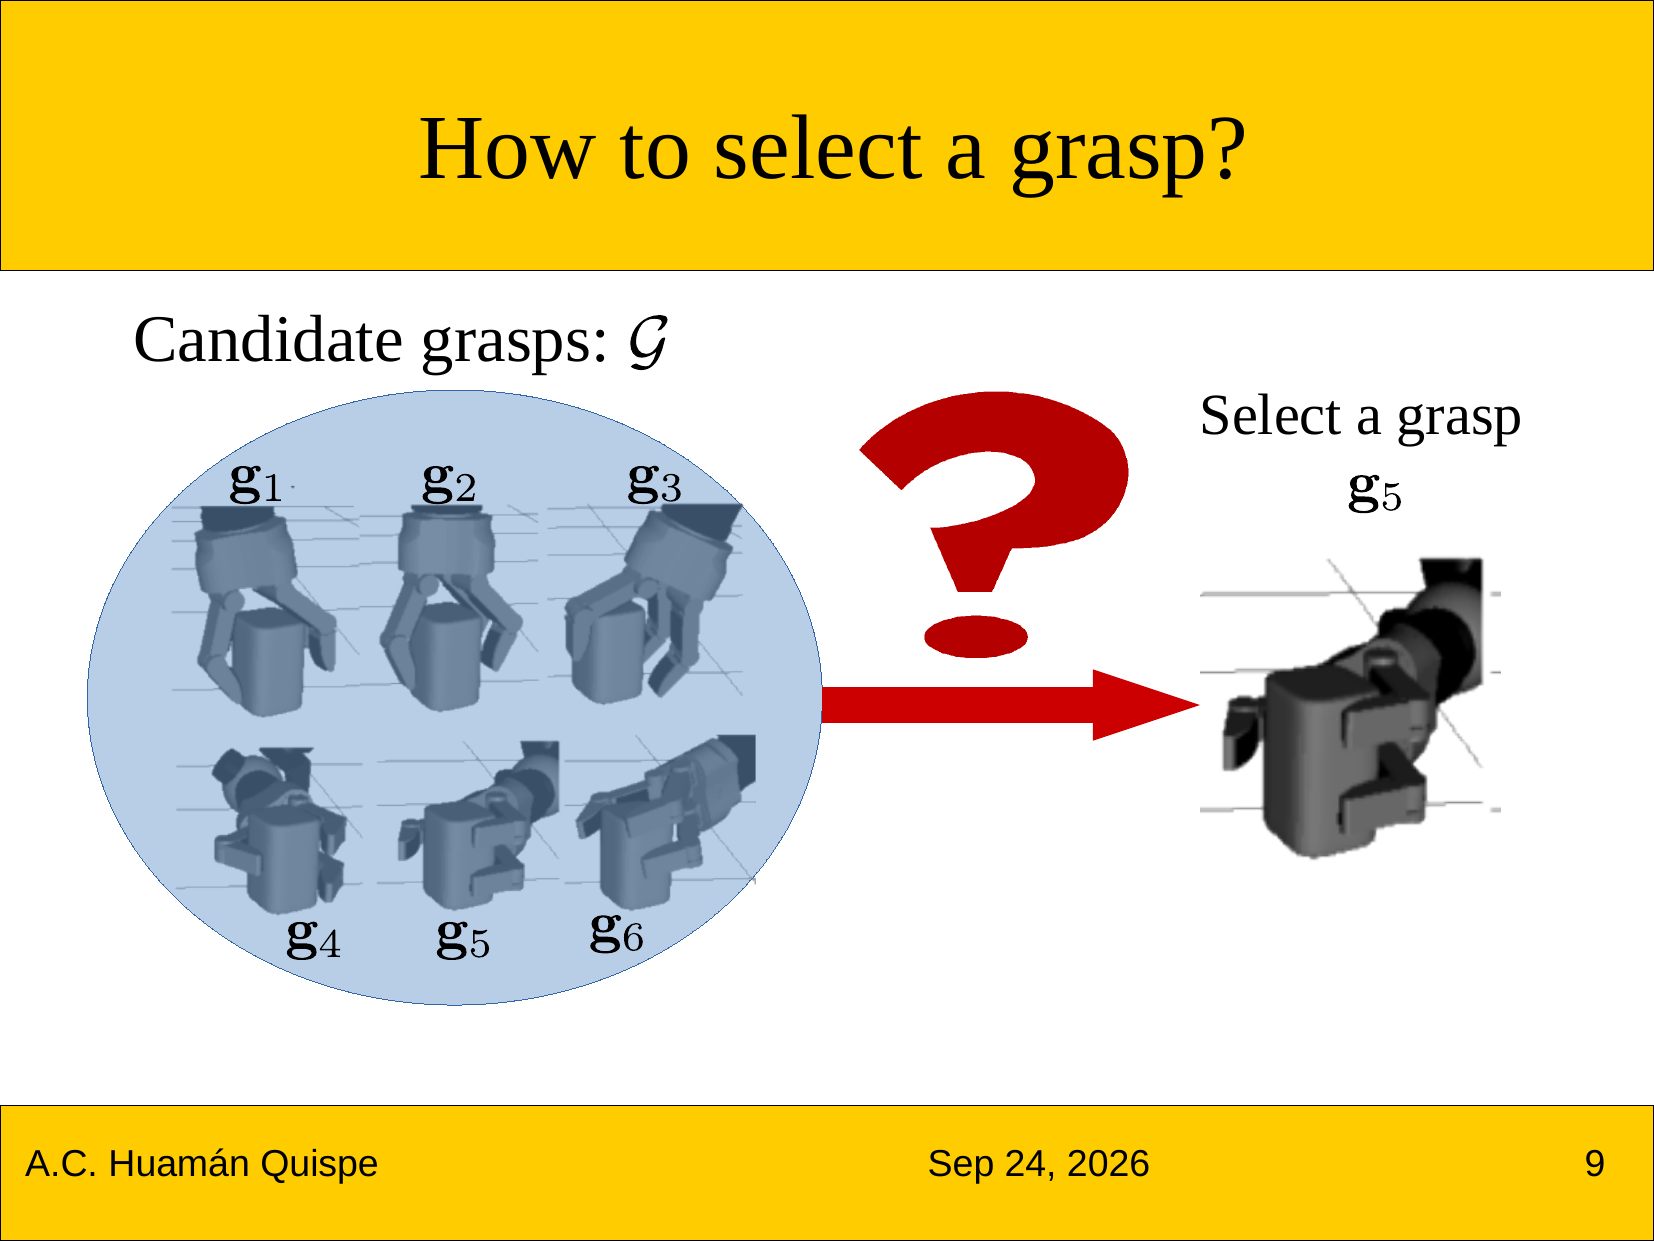

# How to select a grasp?
Candidate grasps:
Select a grasp